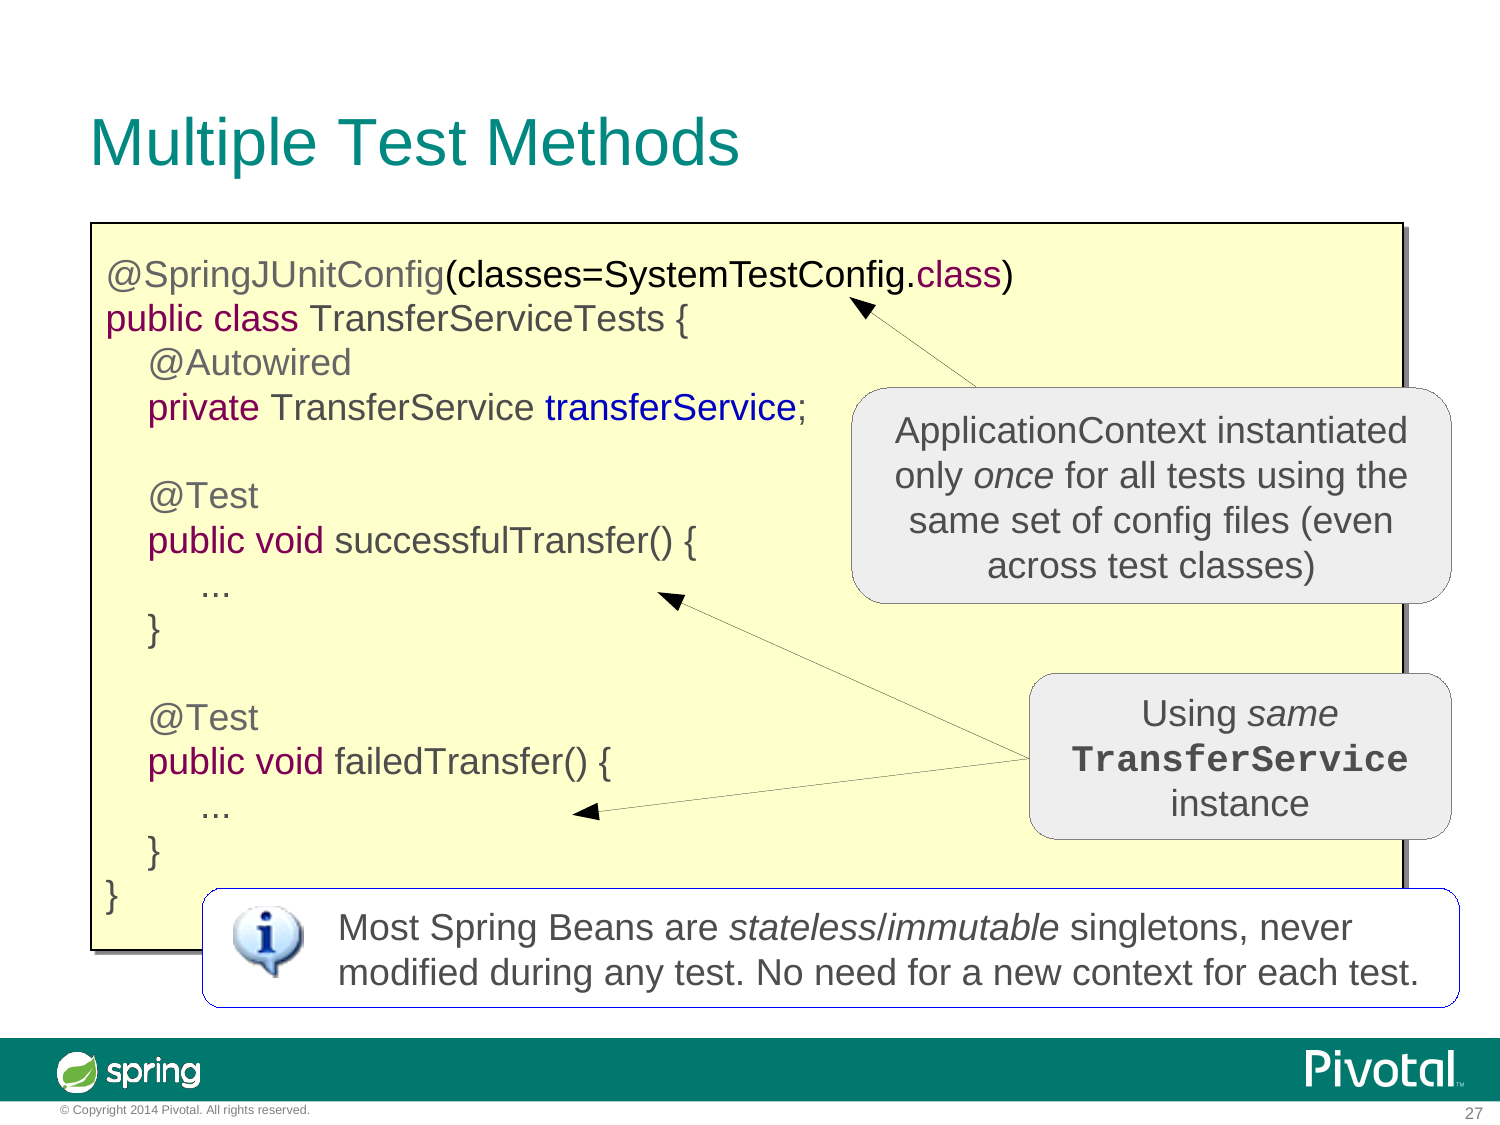

# Multiple Test Methods
@SpringJUnitConfig(classes=SystemTestConfig.class)
public class TransferServiceTests {
 @Autowired
 private TransferService transferService;
 @Test
 public void successfulTransfer() {
 ...
 }
 @Test
 public void failedTransfer() {
 ...
 }
}
ApplicationContext instantiated only once for all tests using the same set of config files (even across test classes)
Using same TransferService instance
Most Spring Beans are stateless/immutable singletons, never modified during any test. No need for a new context for each test.